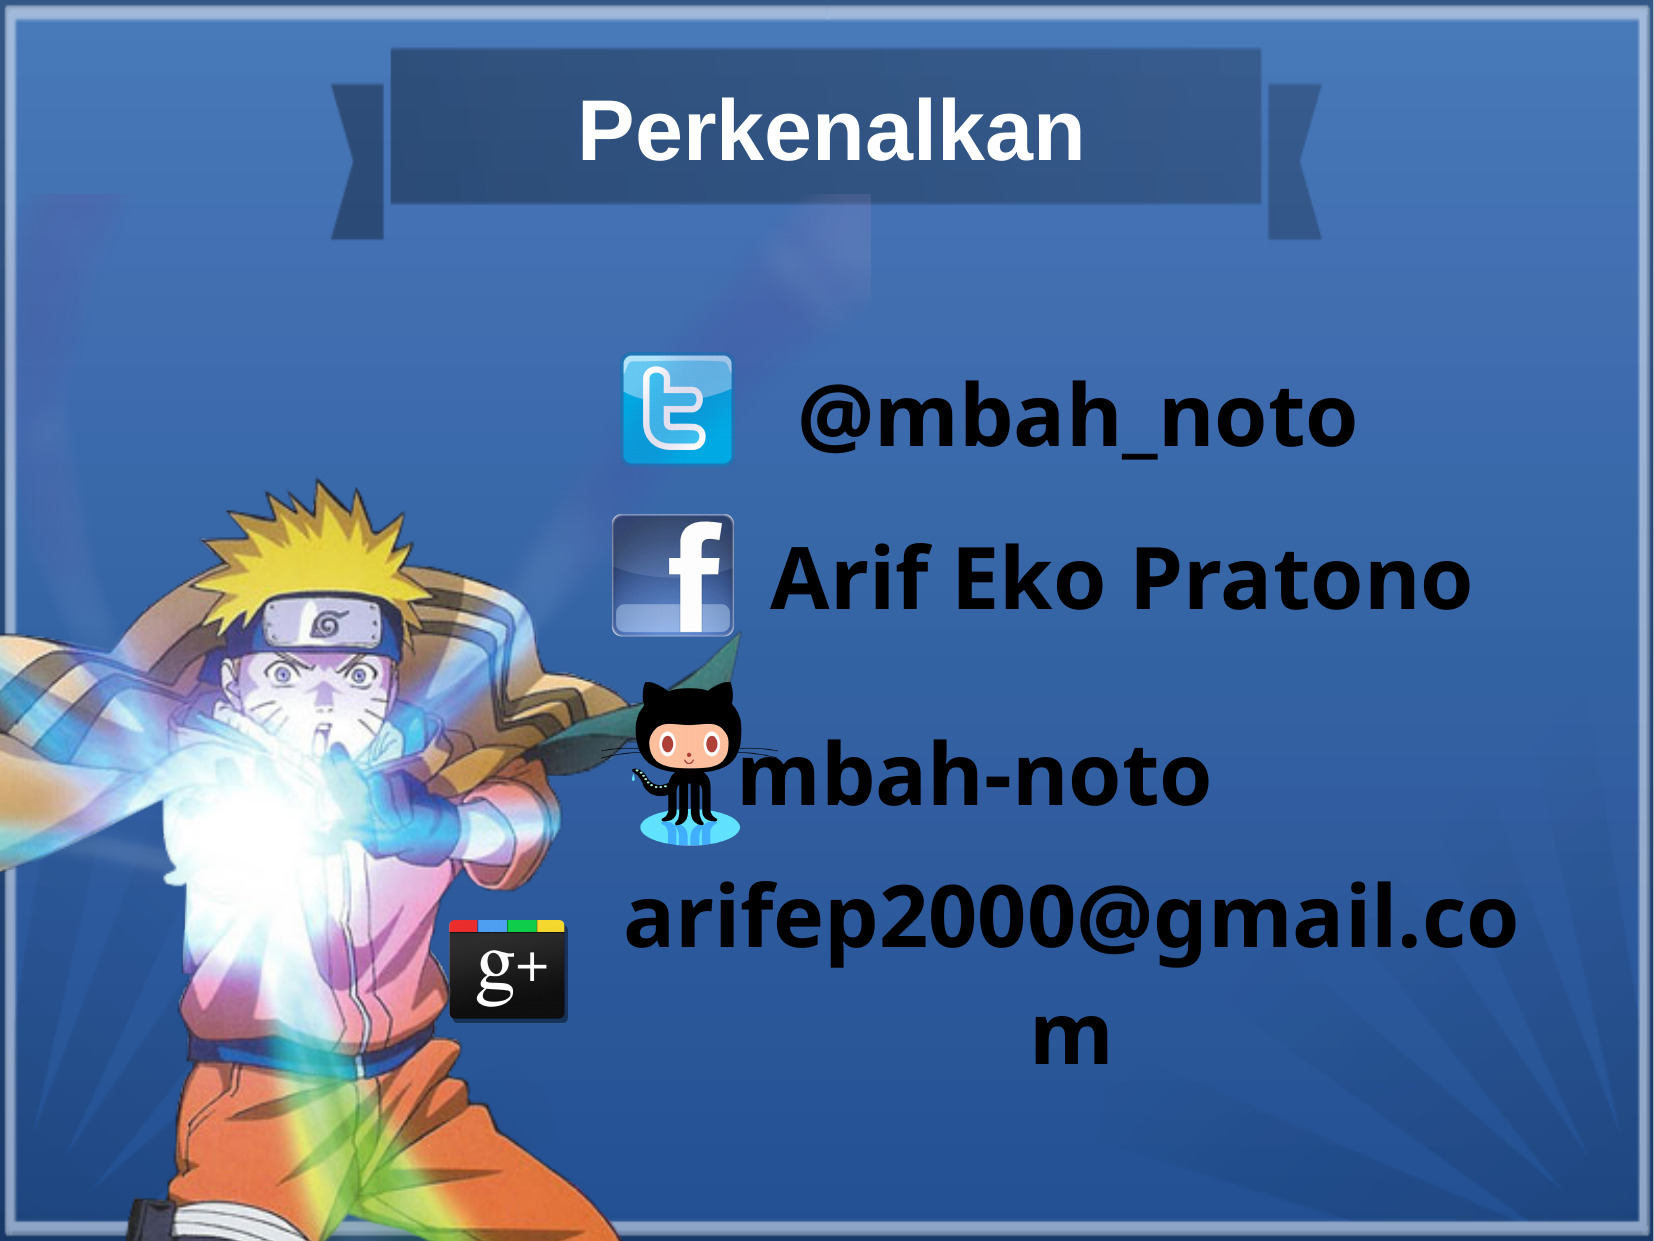

Perkenalkan
@mbah_noto
Arif Eko Pratono
mbah-noto
arifep2000@gmail.com